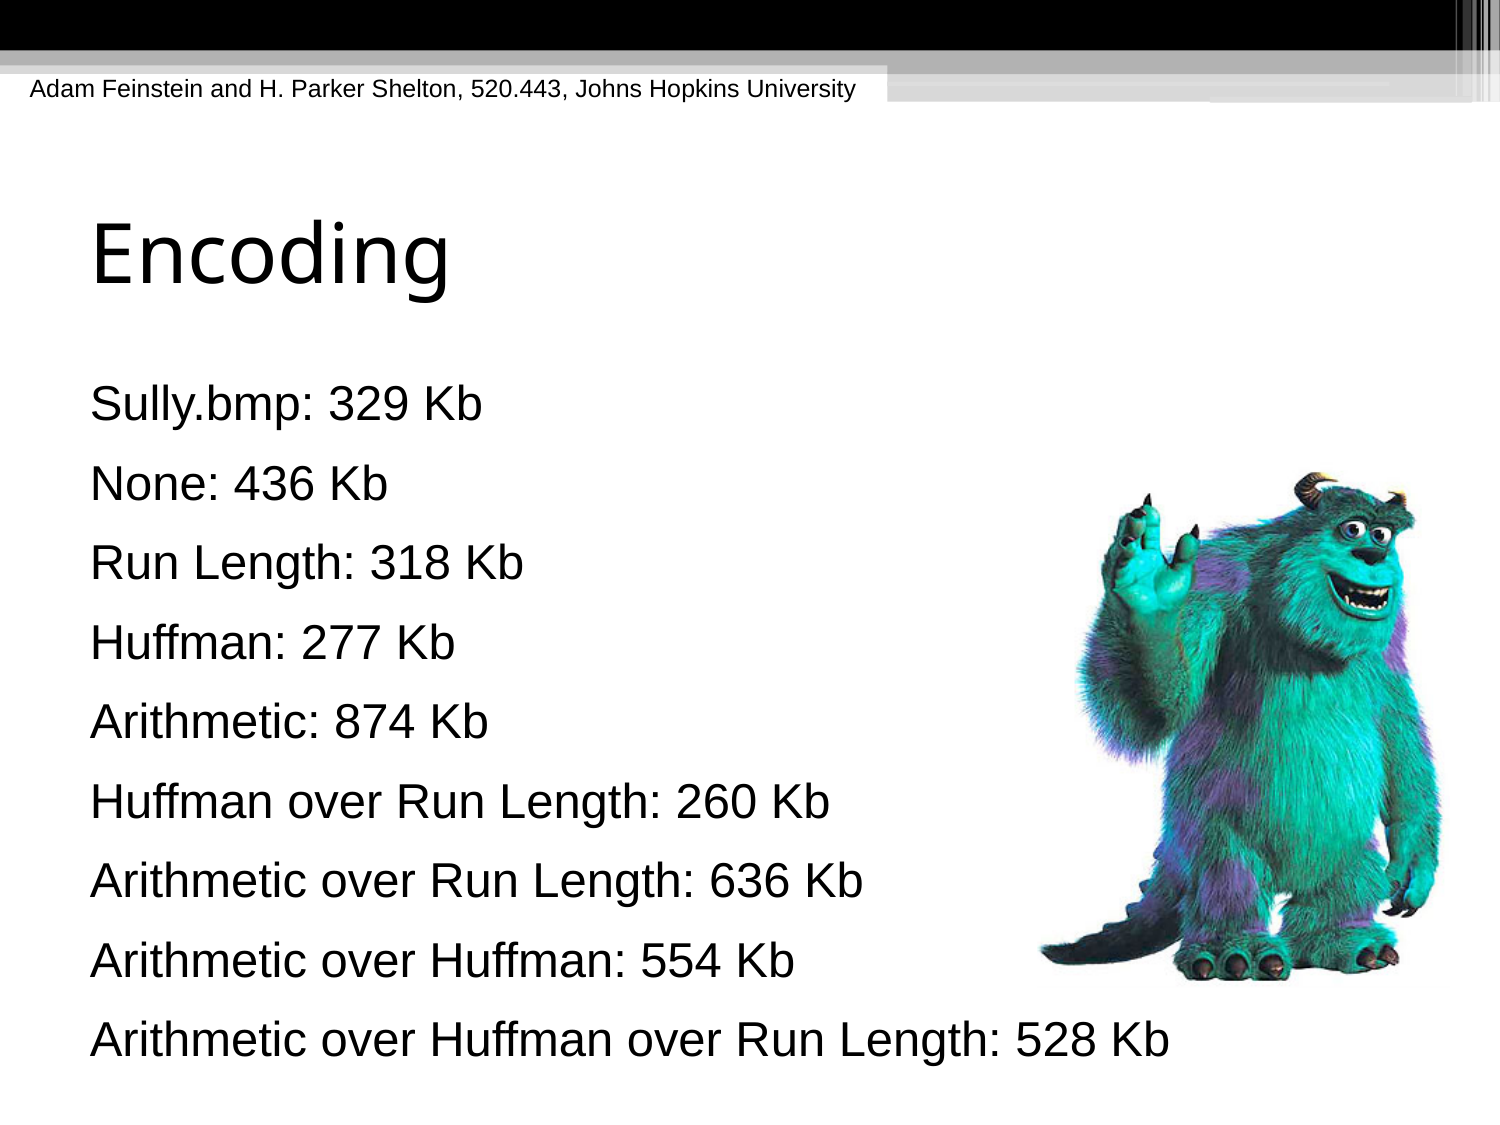

Adam Feinstein and H. Parker Shelton, 520.443, Johns Hopkins University
# Encoding
Sully.bmp: 329 Kb
None: 436 Kb
Run Length: 318 Kb
Huffman: 277 Kb
Arithmetic: 874 Kb
Huffman over Run Length: 260 Kb
Arithmetic over Run Length: 636 Kb
Arithmetic over Huffman: 554 Kb
Arithmetic over Huffman over Run Length: 528 Kb